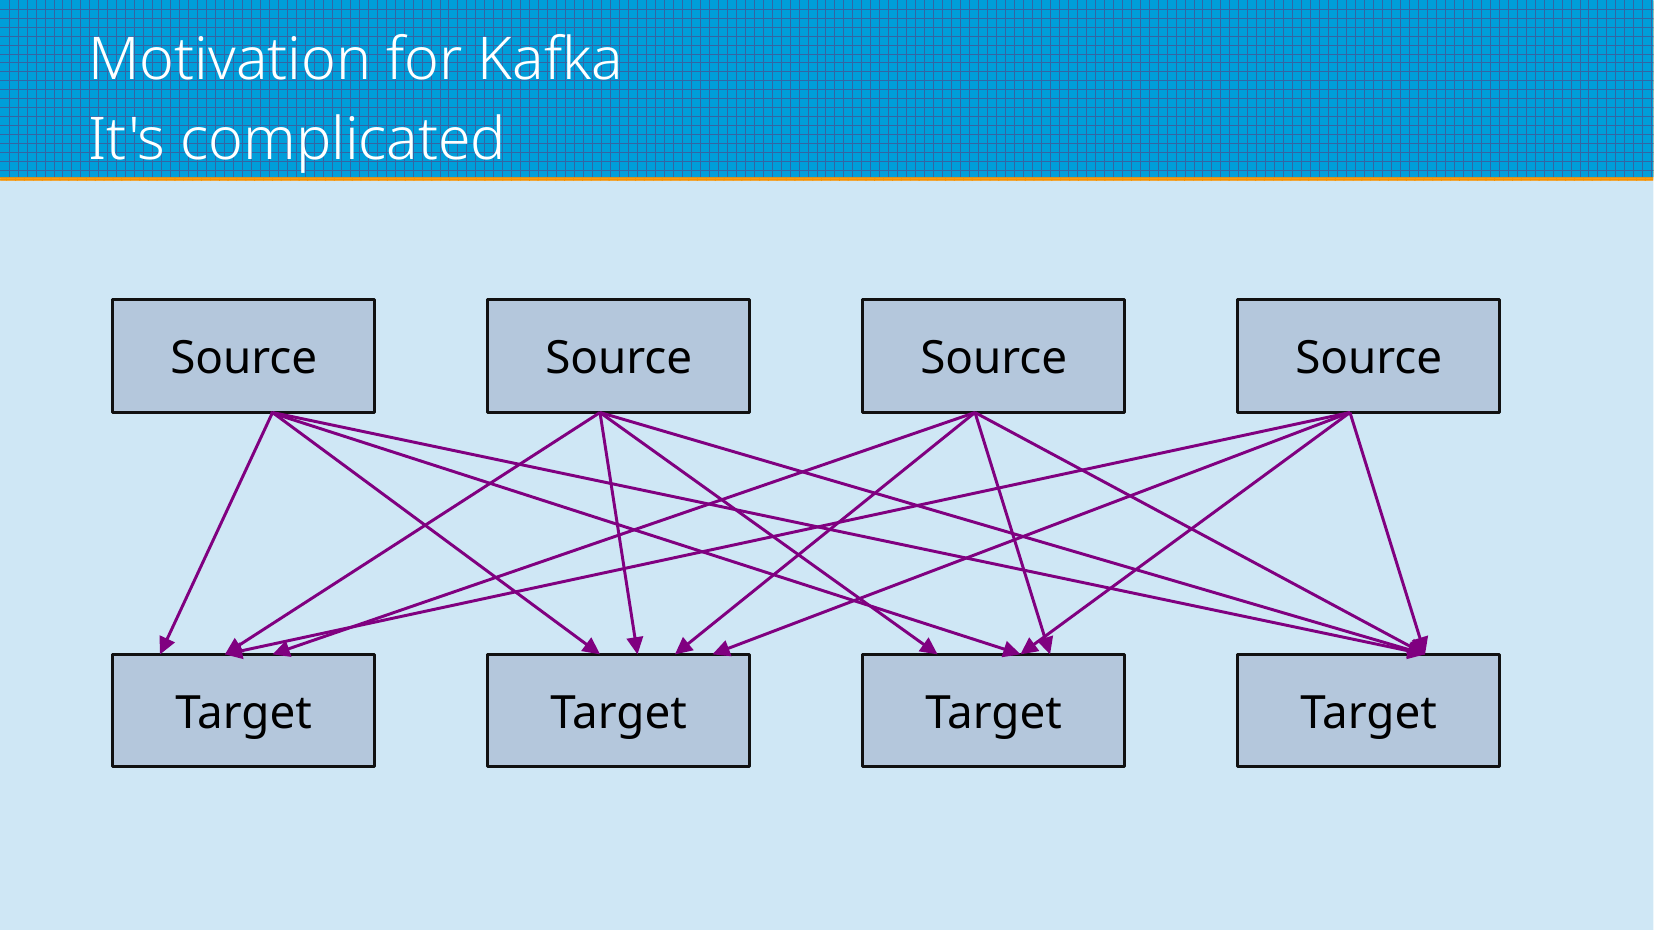

# Motivation for Kafka It's complicated
Source
Source
Source
Source
Target
Target
Target
Target